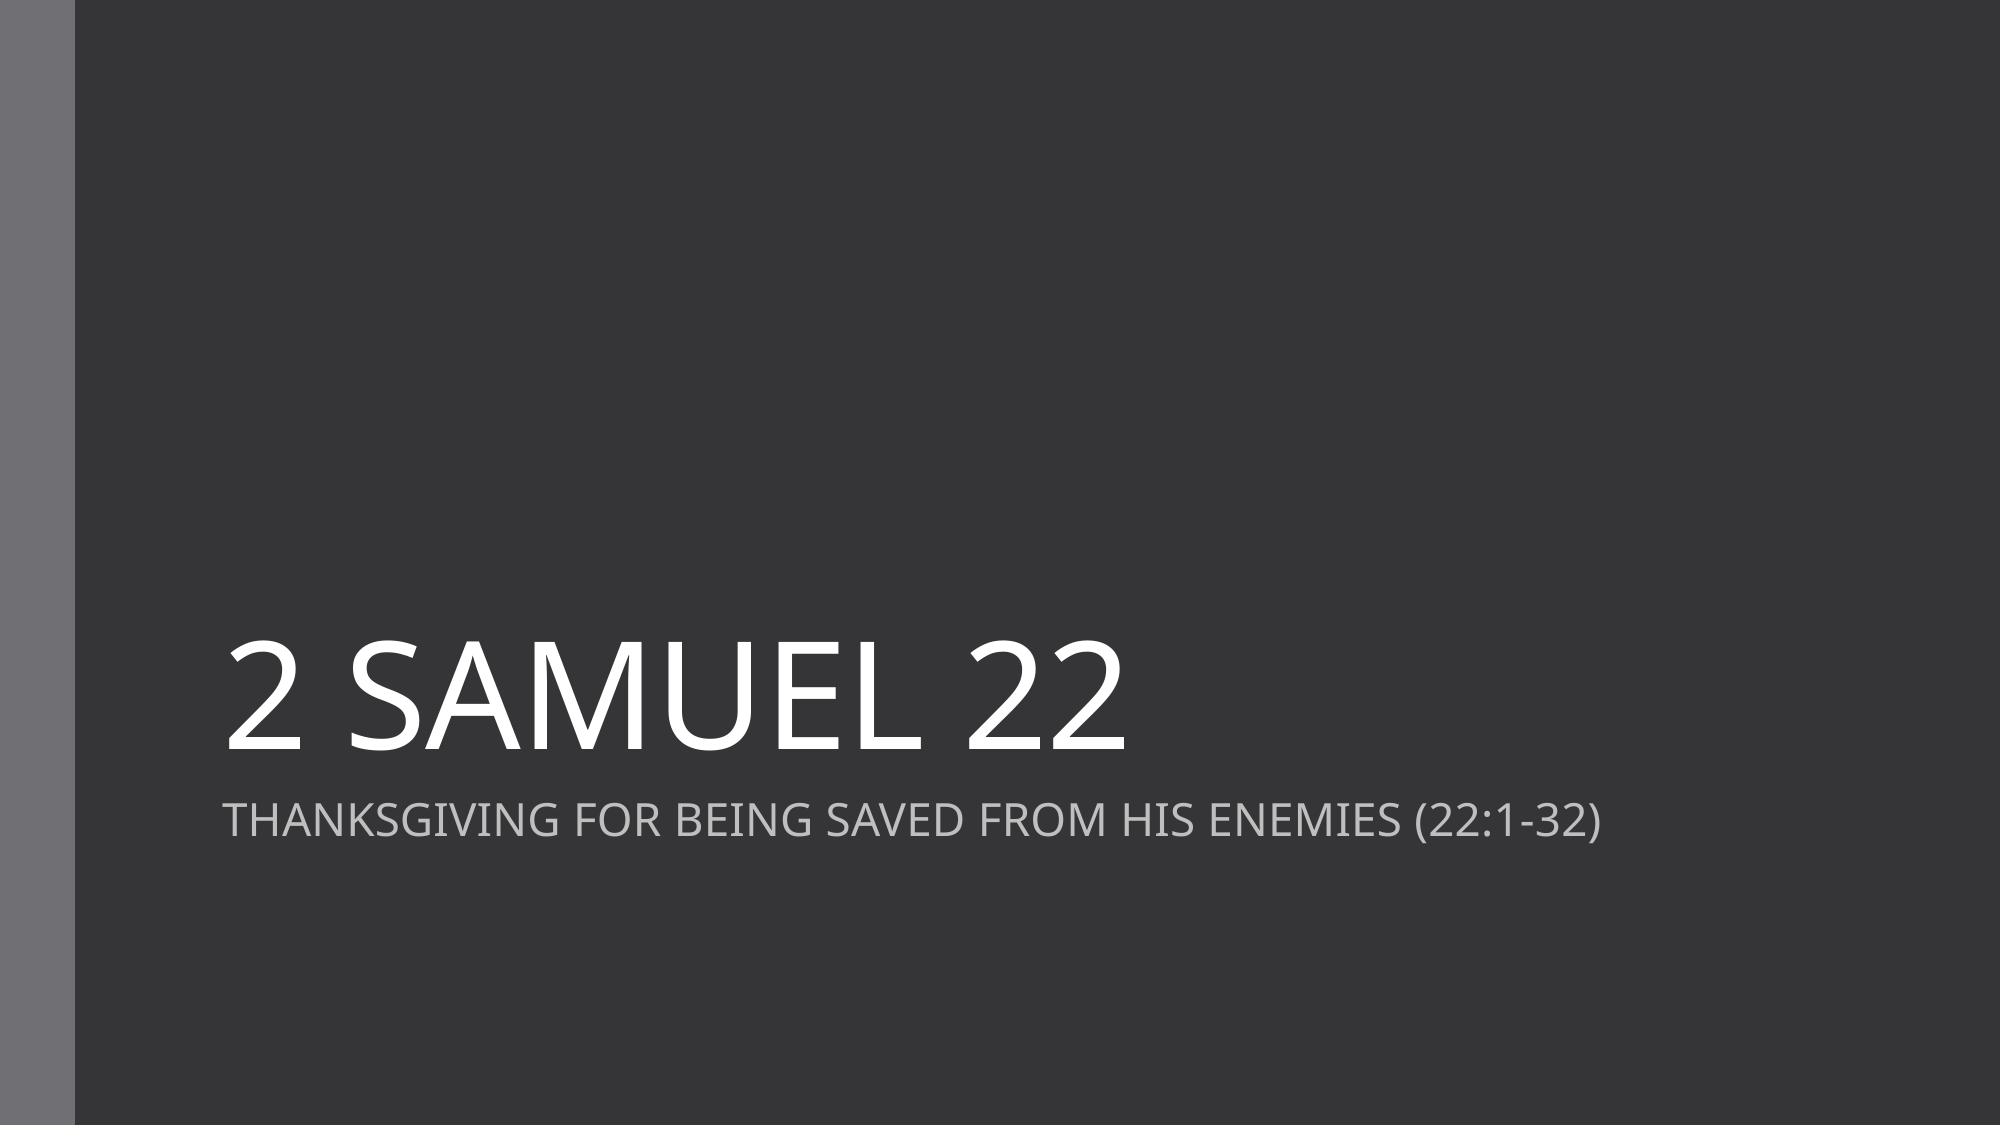

# 2 SAMUEL 22
THANKSGIVING FOR BEING SAVED FROM HIS ENEMIES (22:1-32)